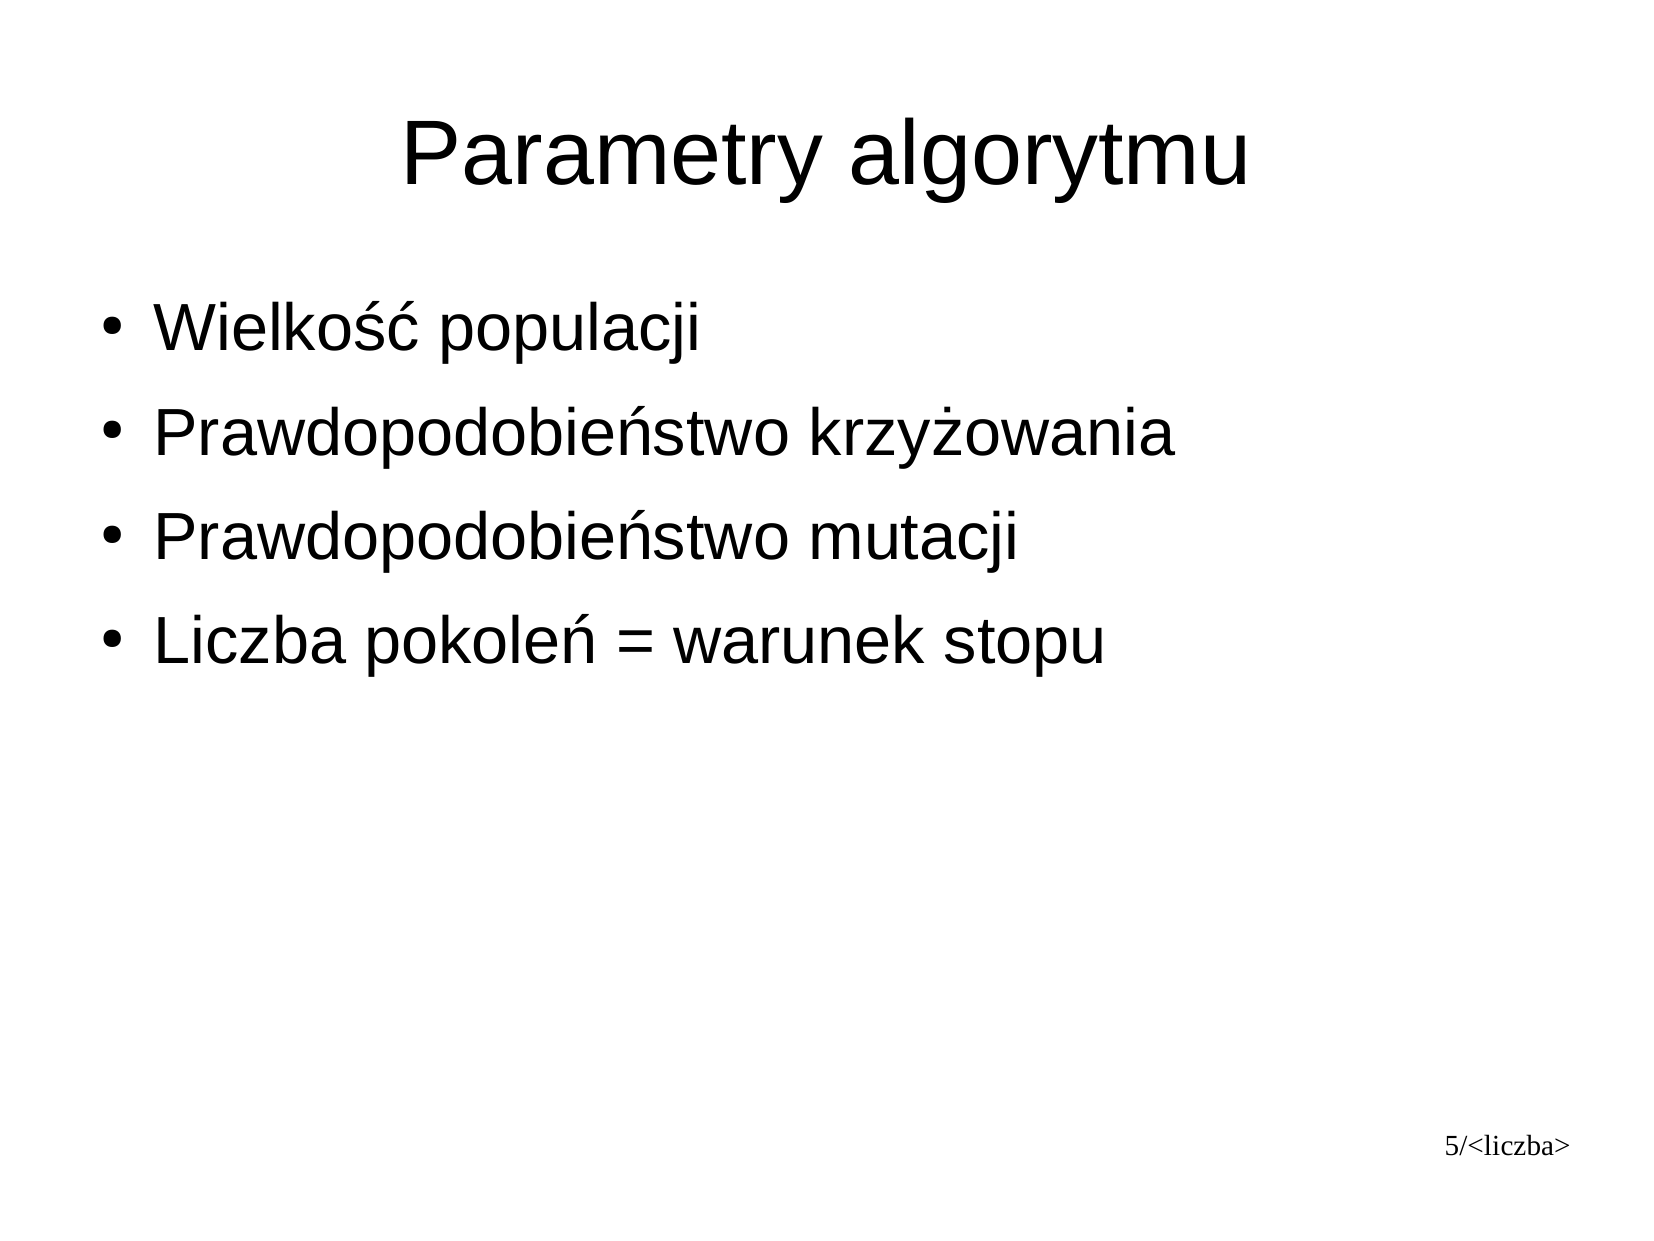

# Parametry algorytmu
Wielkość populacji
Prawdopodobieństwo krzyżowania
Prawdopodobieństwo mutacji
Liczba pokoleń = warunek stopu
5